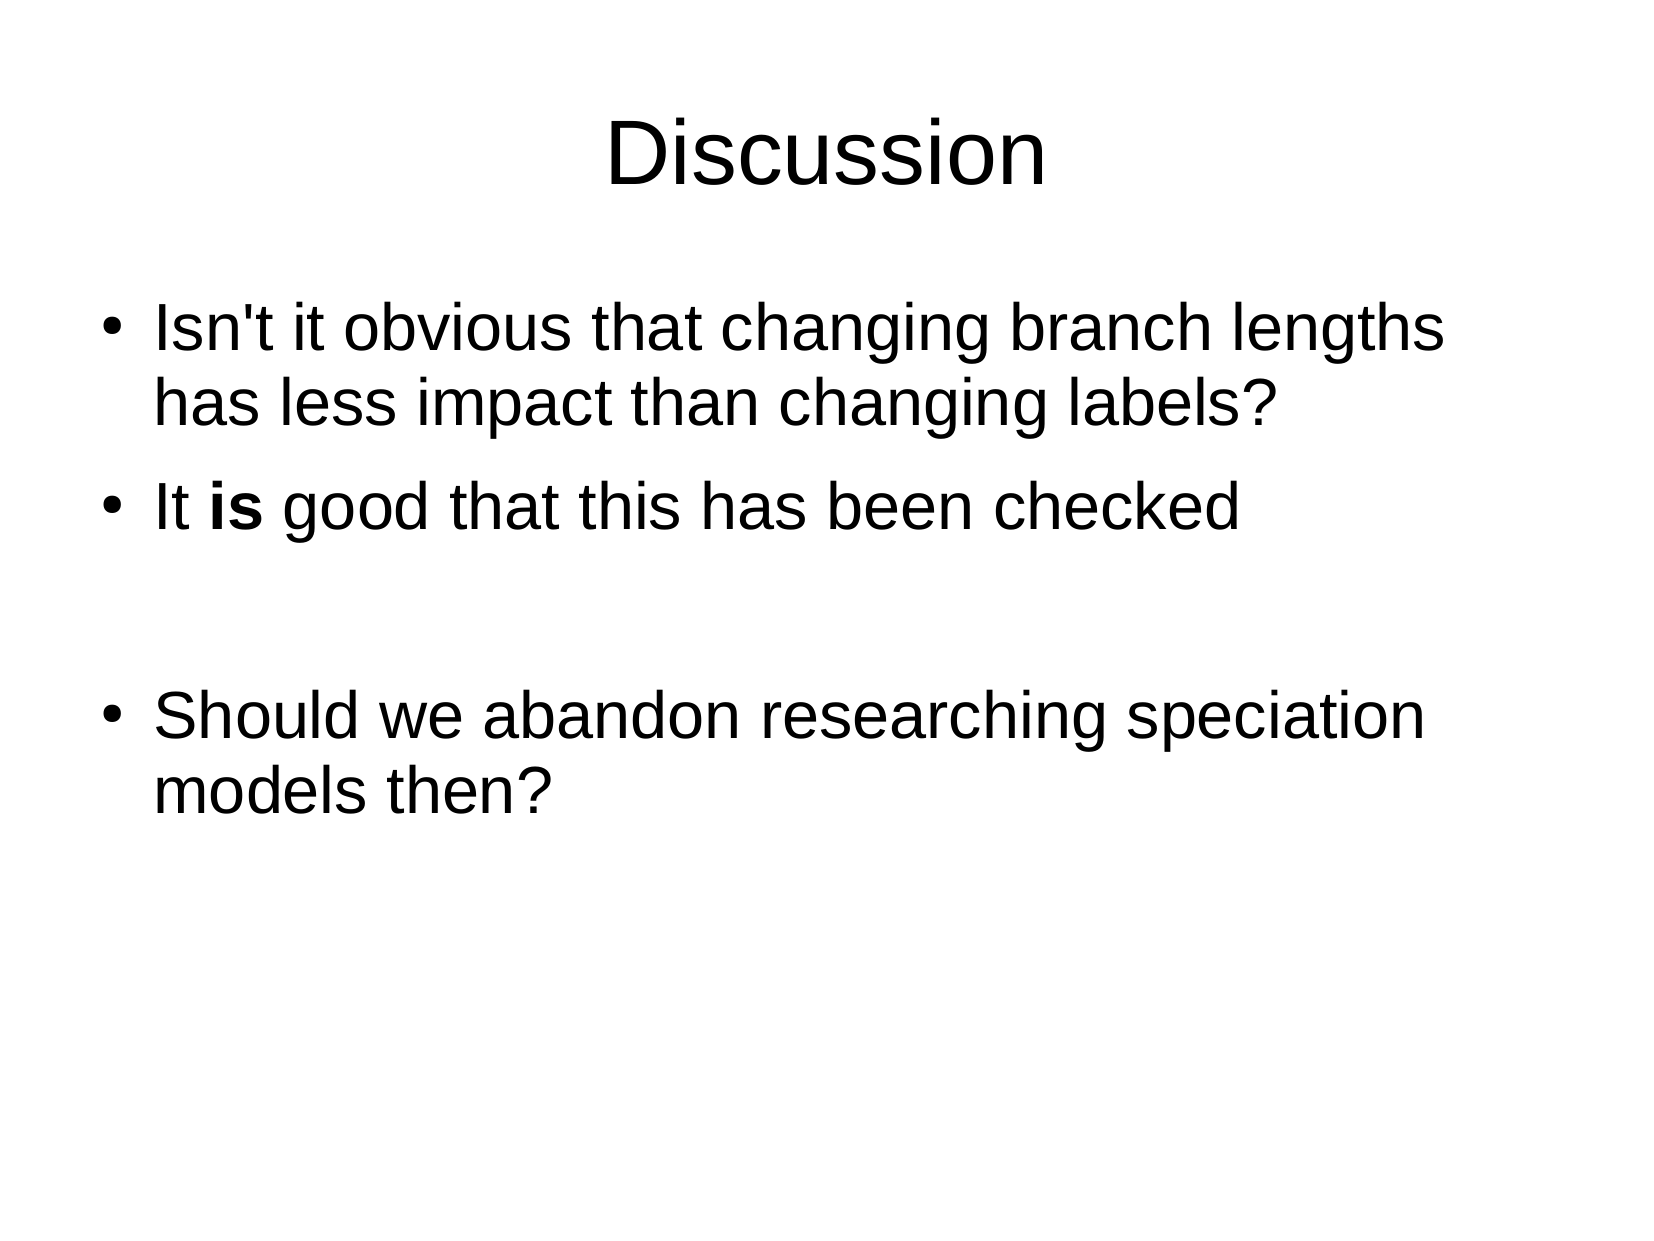

# Discussion
Isn't it obvious that changing branch lengths has less impact than changing labels?
It is good that this has been checked
Should we abandon researching speciation models then?